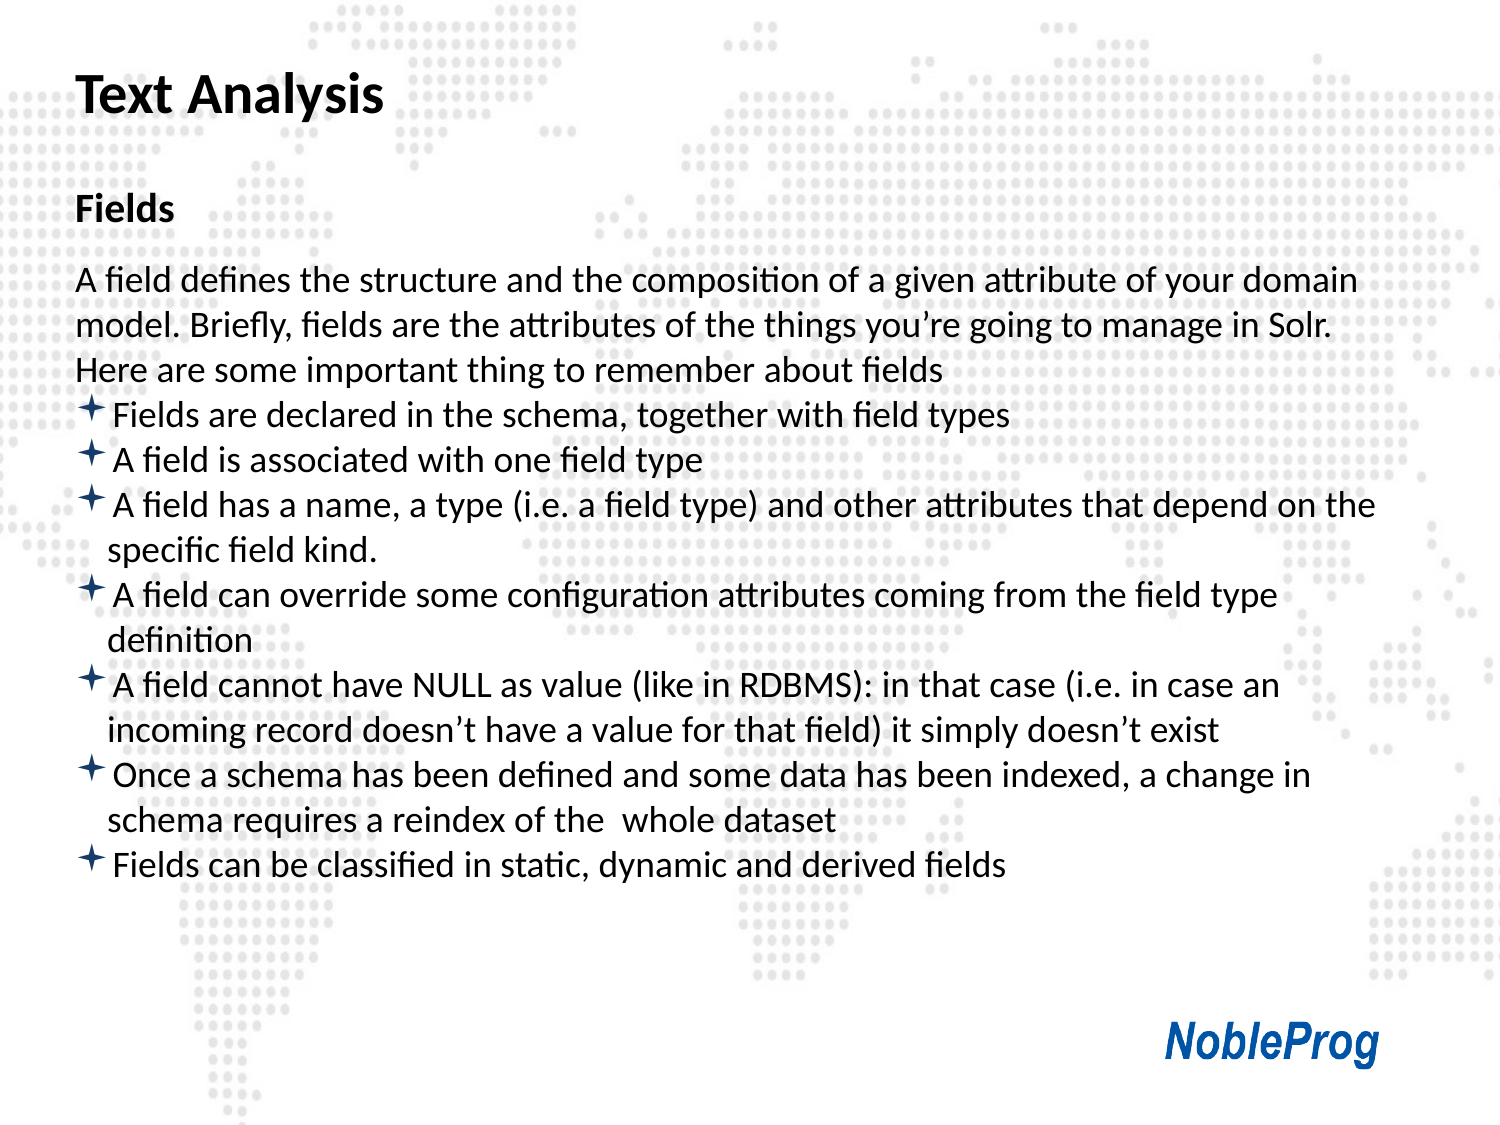

Text Analysis
Fields
A field defines the structure and the composition of a given attribute of your domain model. Briefly, fields are the attributes of the things you’re going to manage in Solr.
Here are some important thing to remember about fields
Fields are declared in the schema, together with field types
A field is associated with one field type
A field has a name, a type (i.e. a field type) and other attributes that depend on the specific field kind.
A field can override some configuration attributes coming from the field type definition
A field cannot have NULL as value (like in RDBMS): in that case (i.e. in case an incoming record doesn’t have a value for that field) it simply doesn’t exist
Once a schema has been defined and some data has been indexed, a change in schema requires a reindex of the whole dataset
Fields can be classified in static, dynamic and derived fields